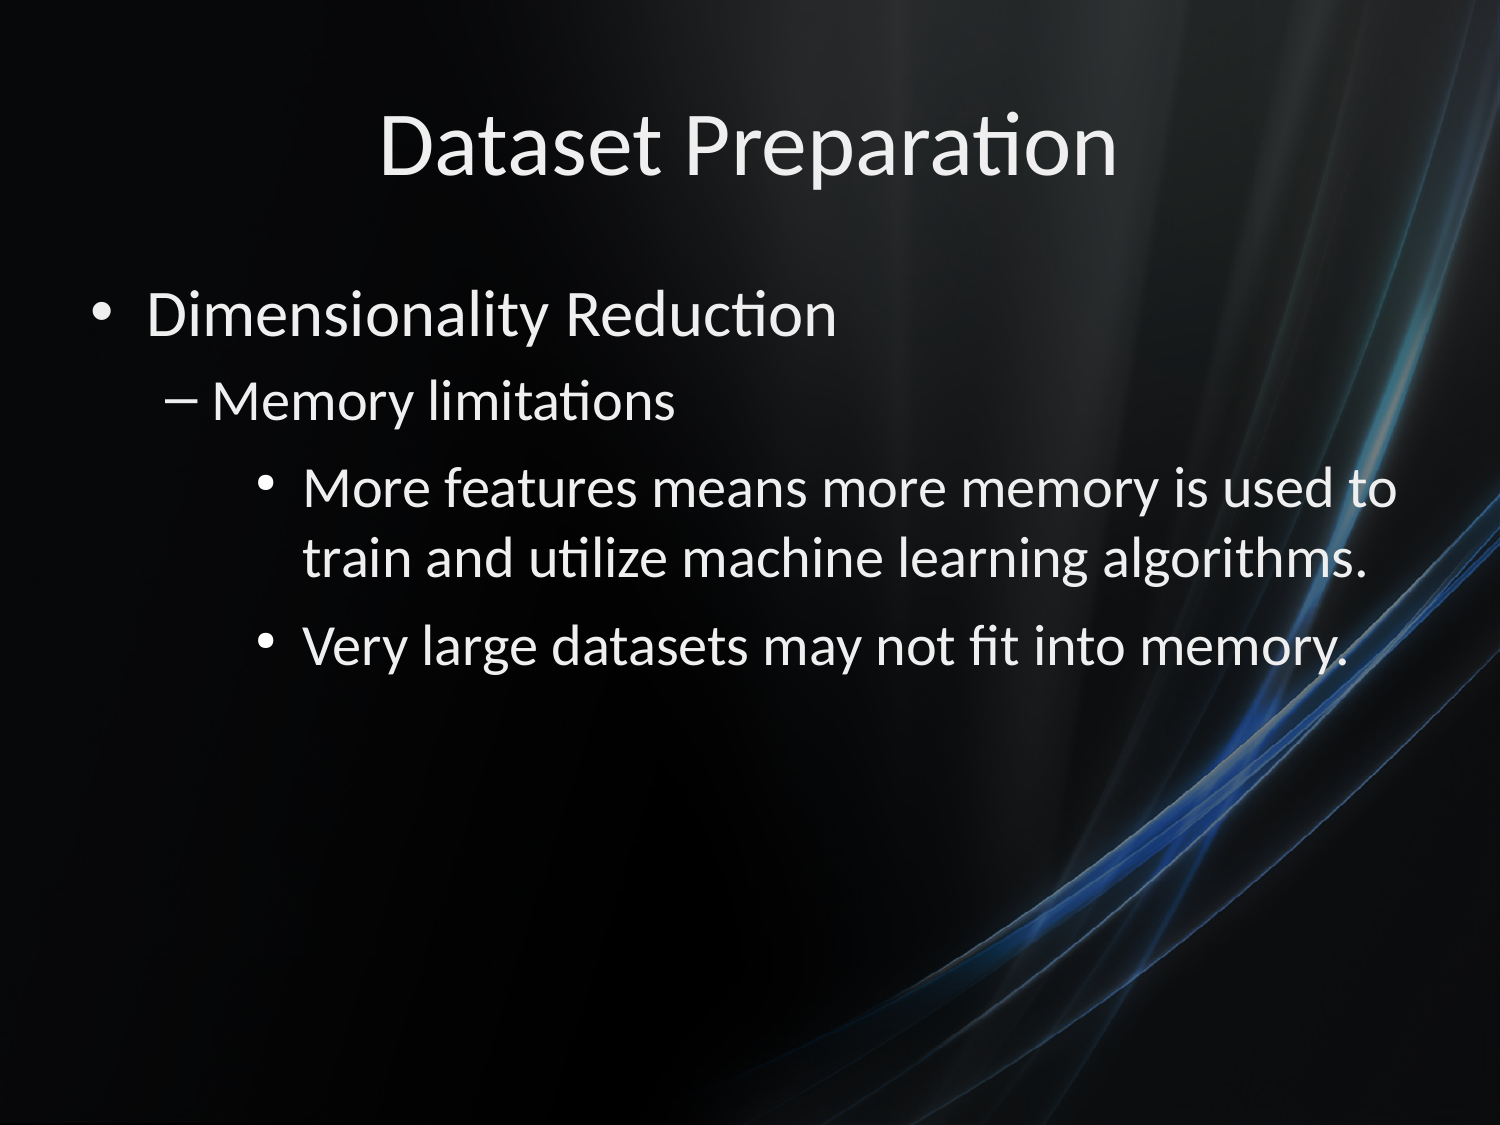

# Dataset Preparation
Dimensionality Reduction
Memory limitations
More features means more memory is used to train and utilize machine learning algorithms.
Very large datasets may not fit into memory.